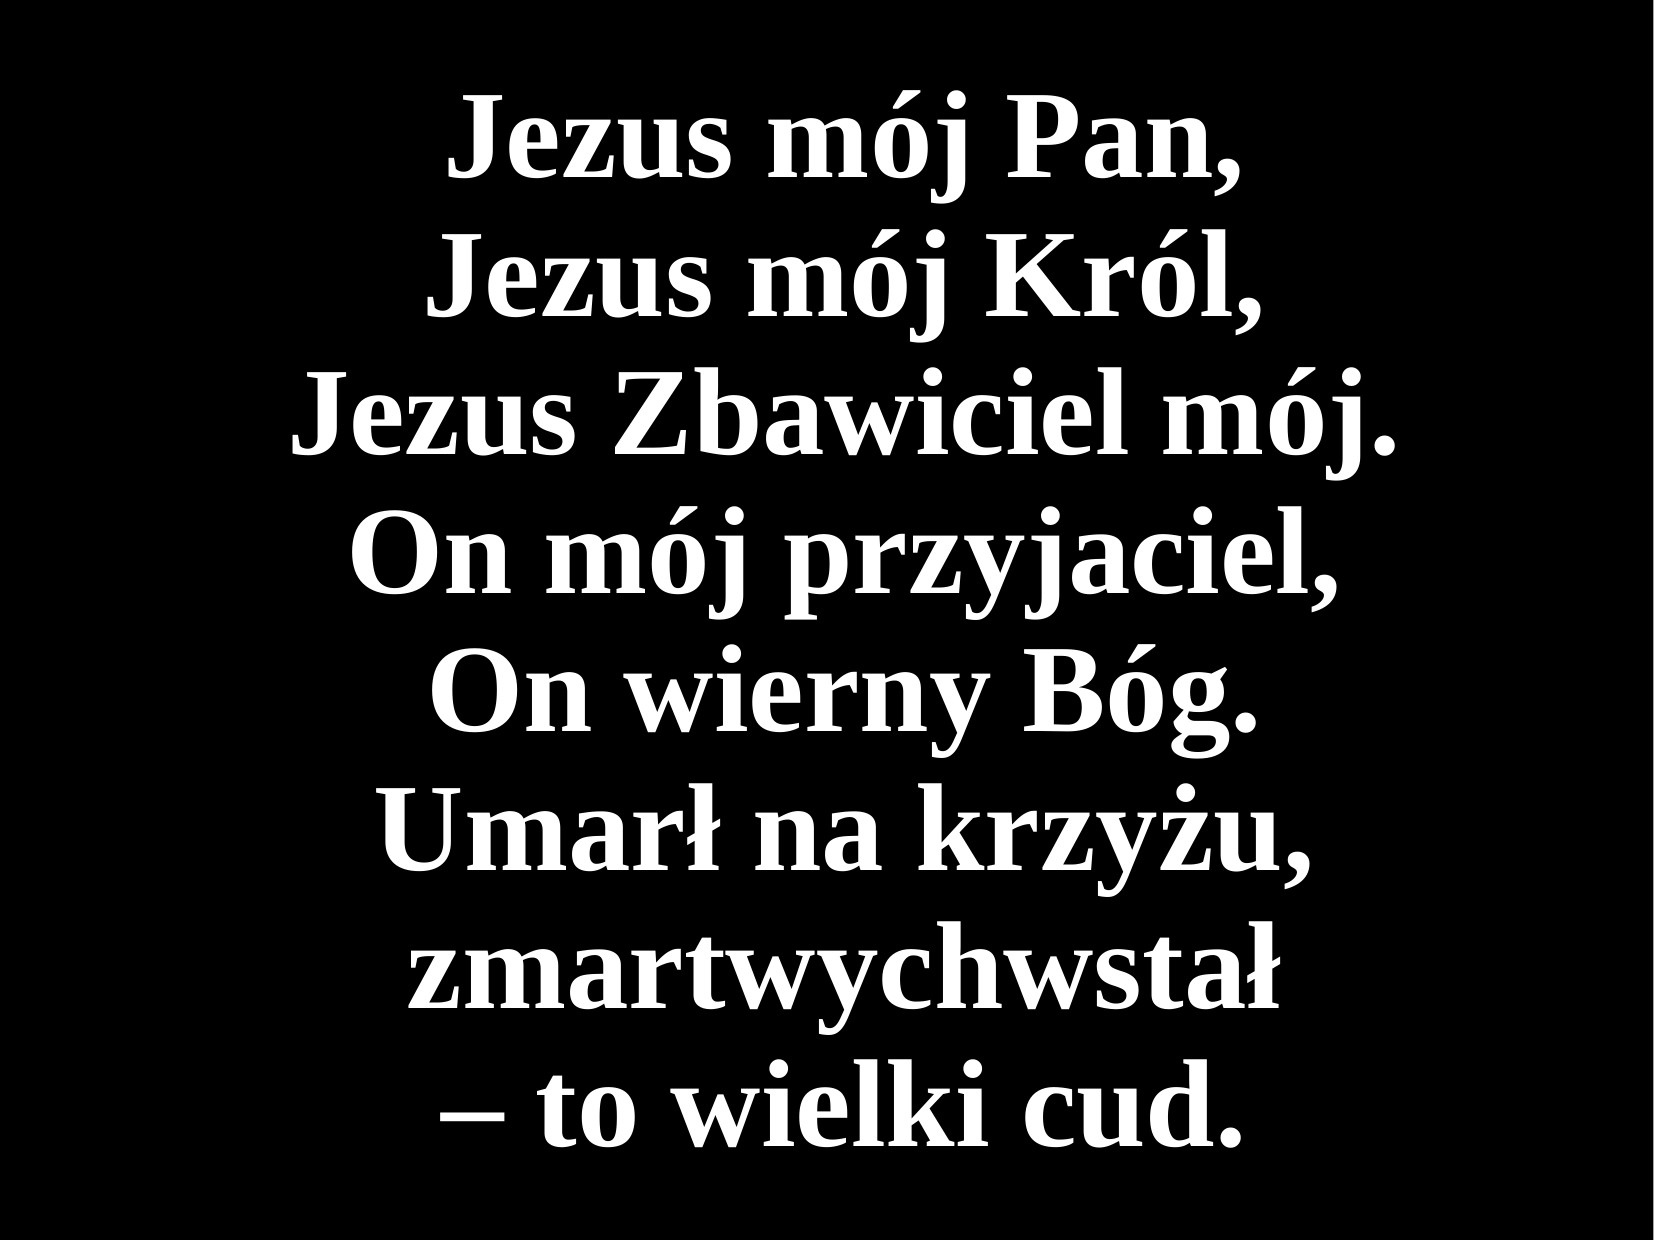

# Jezus mój Pan,
Jezus mój Król,
Jezus Zbawiciel mój.
On mój przyjaciel,
On wierny Bóg.
Umarł na krzyżu,
zmartwychwstał
– to wielki cud.